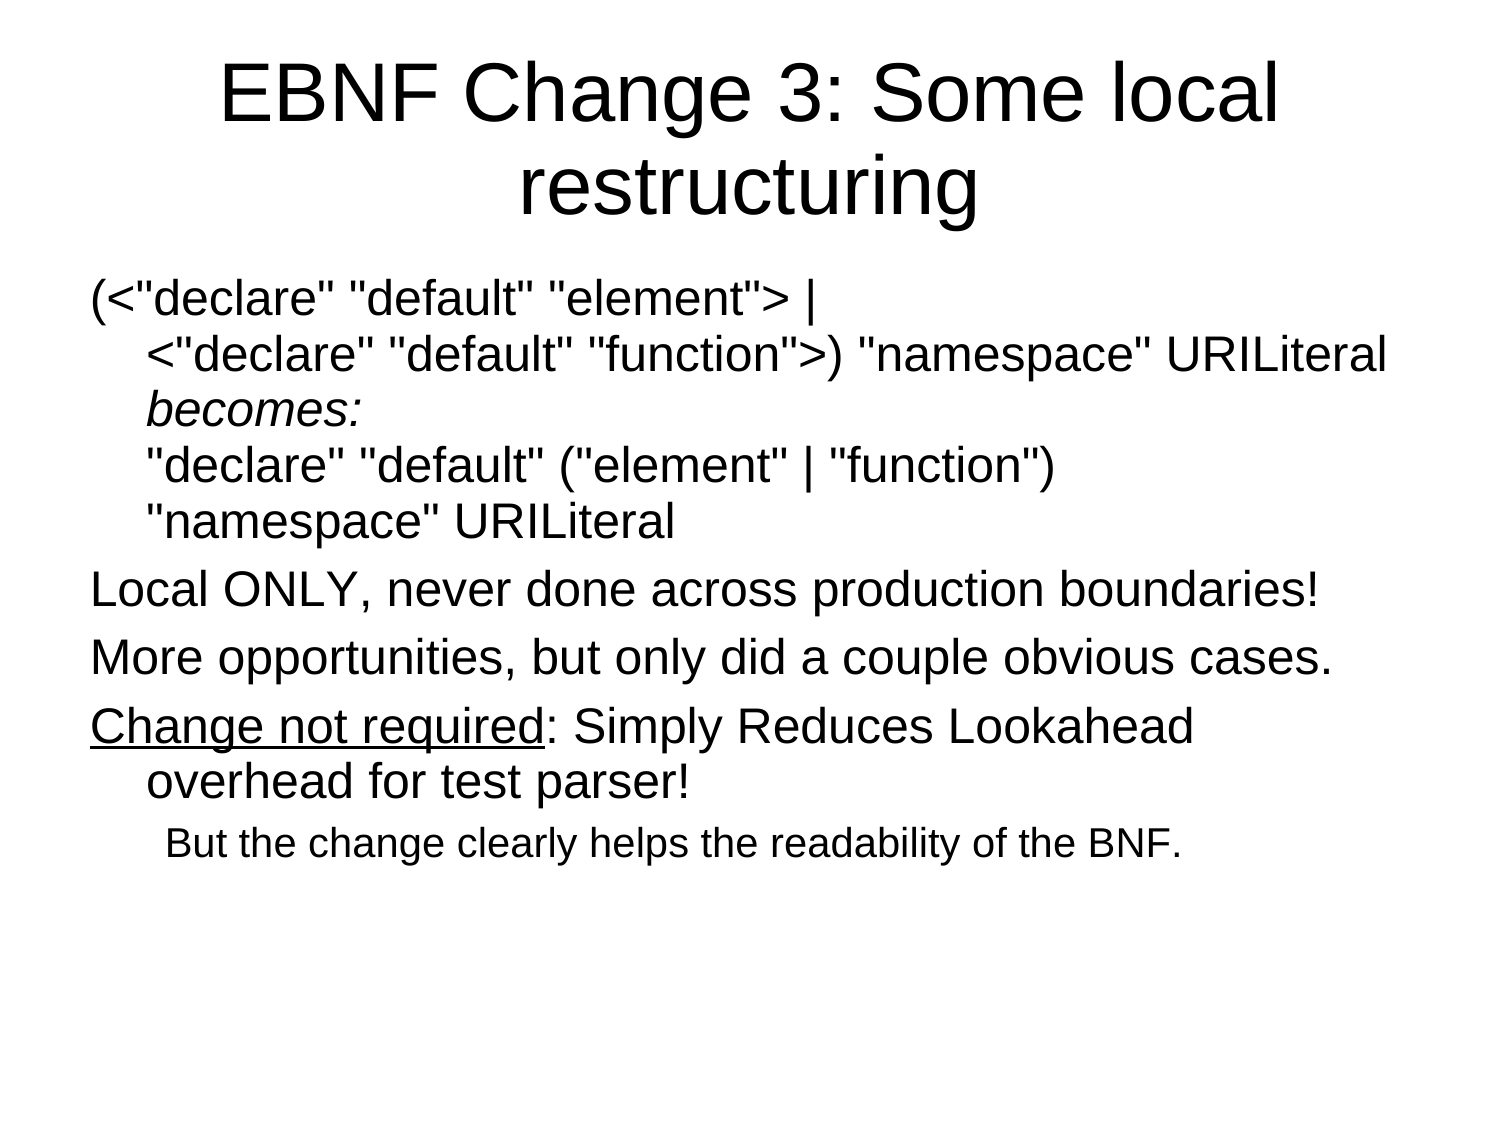

# EBNF Change 3: Some local restructuring
(<"declare" "default" "element"> |
<"declare" "default" "function">) "namespace" URILiteral
becomes:
"declare" "default" ("element" | "function")
"namespace" URILiteral
Local ONLY, never done across production boundaries!
More opportunities, but only did a couple obvious cases.
Change not required: Simply Reduces Lookahead overhead for test parser!
But the change clearly helps the readability of the BNF.